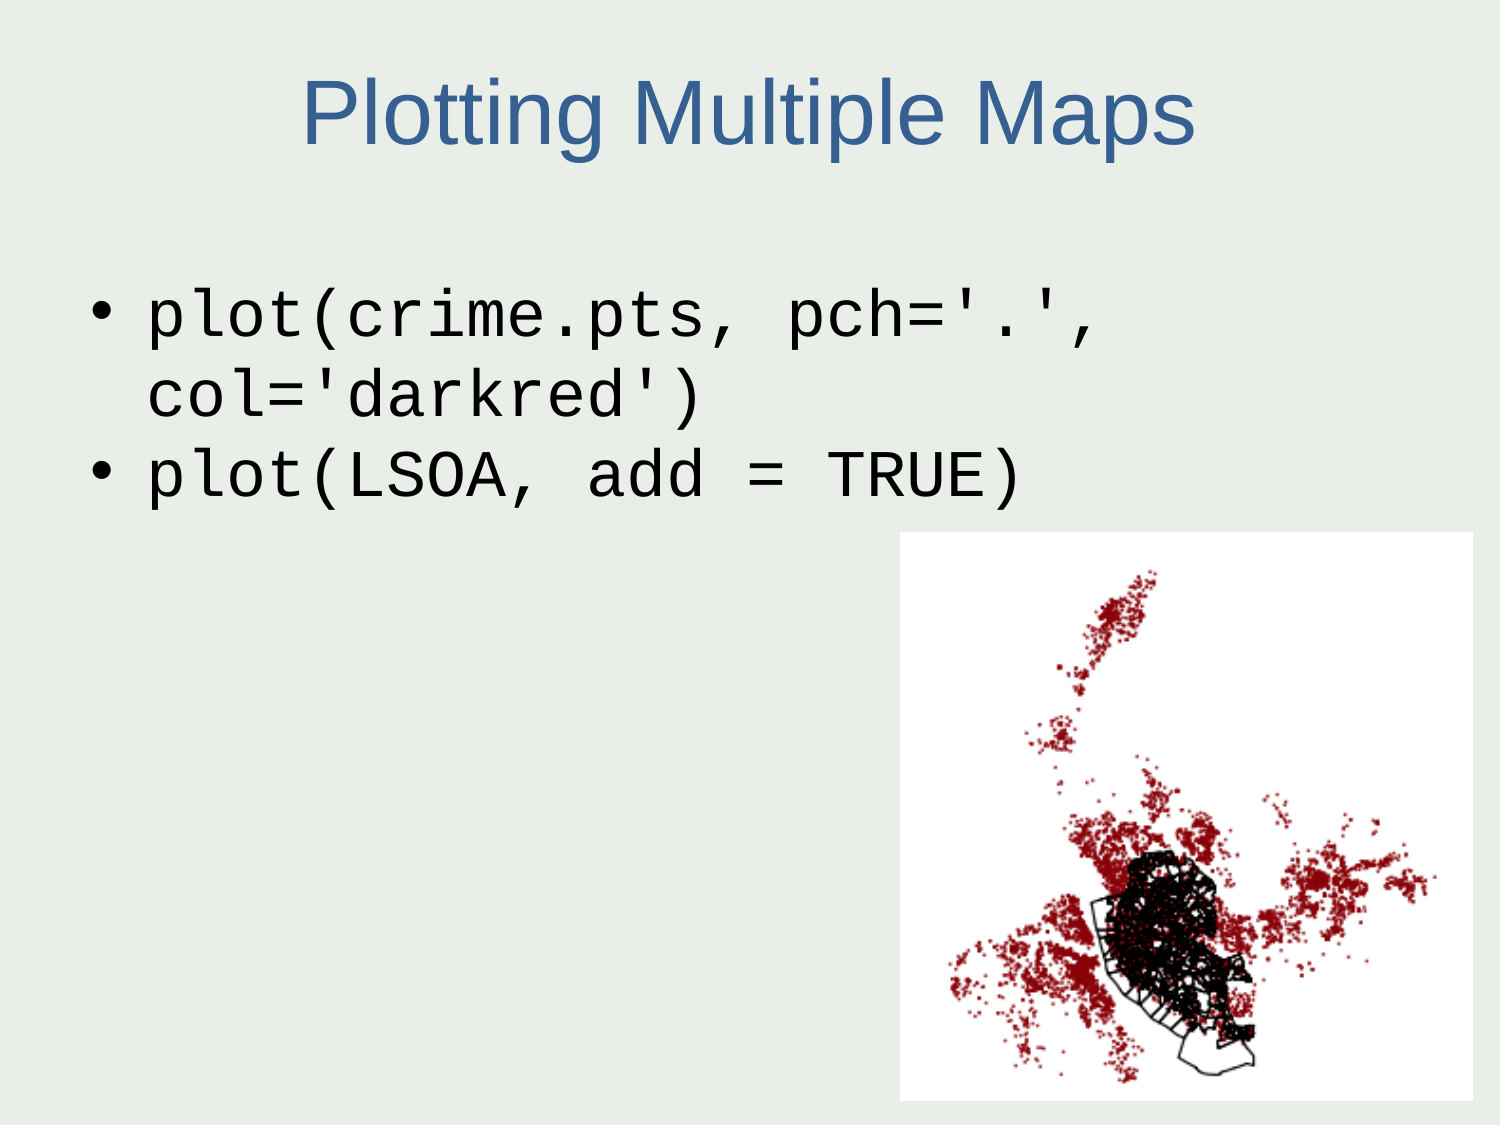

Plotting Multiple Maps
plot(crime.pts, pch='.', col='darkred')
plot(LSOA, add = TRUE)